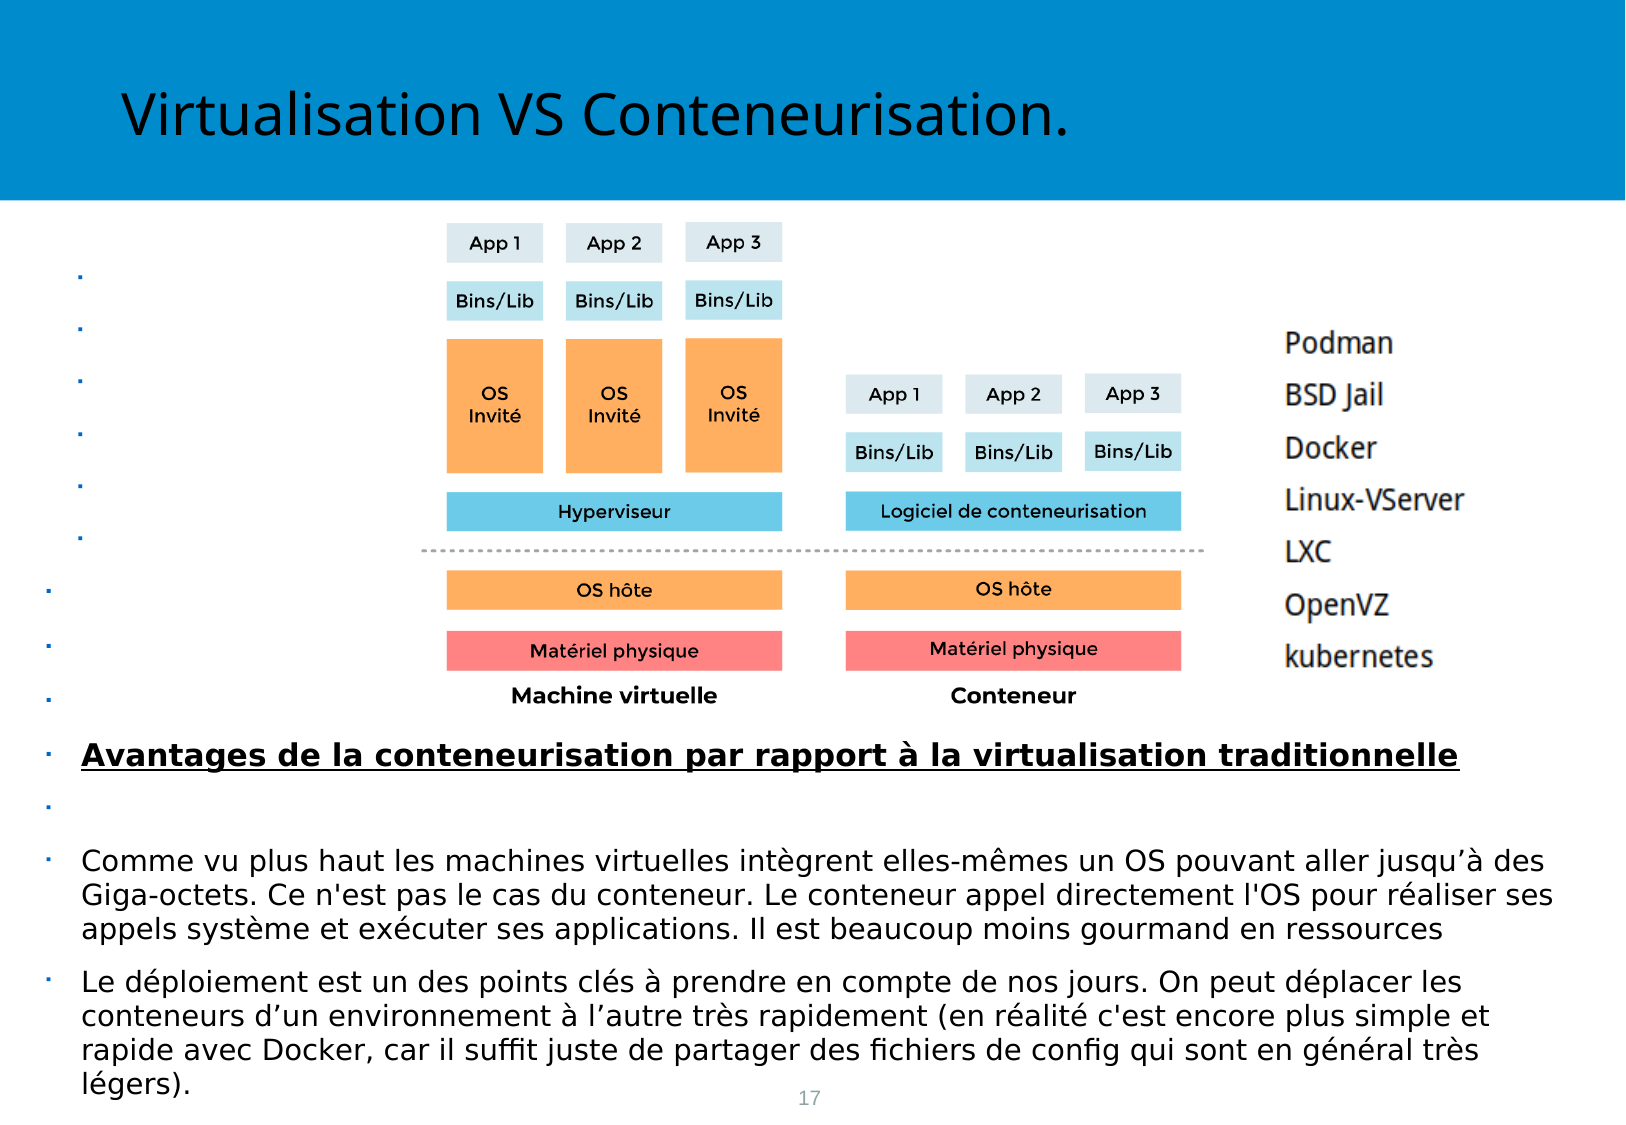

# Virtualisation VS Conteneurisation.
Avantages de la conteneurisation par rapport à la virtualisation traditionnelle
Comme vu plus haut les machines virtuelles intègrent elles-mêmes un OS pouvant aller jusqu’à des Giga-octets. Ce n'est pas le cas du conteneur. Le conteneur appel directement l'OS pour réaliser ses appels système et exécuter ses applications. Il est beaucoup moins gourmand en ressources
Le déploiement est un des points clés à prendre en compte de nos jours. On peut déplacer les conteneurs d’un environnement à l’autre très rapidement (en réalité c'est encore plus simple et rapide avec Docker, car il suffit juste de partager des fichiers de config qui sont en général très légers).